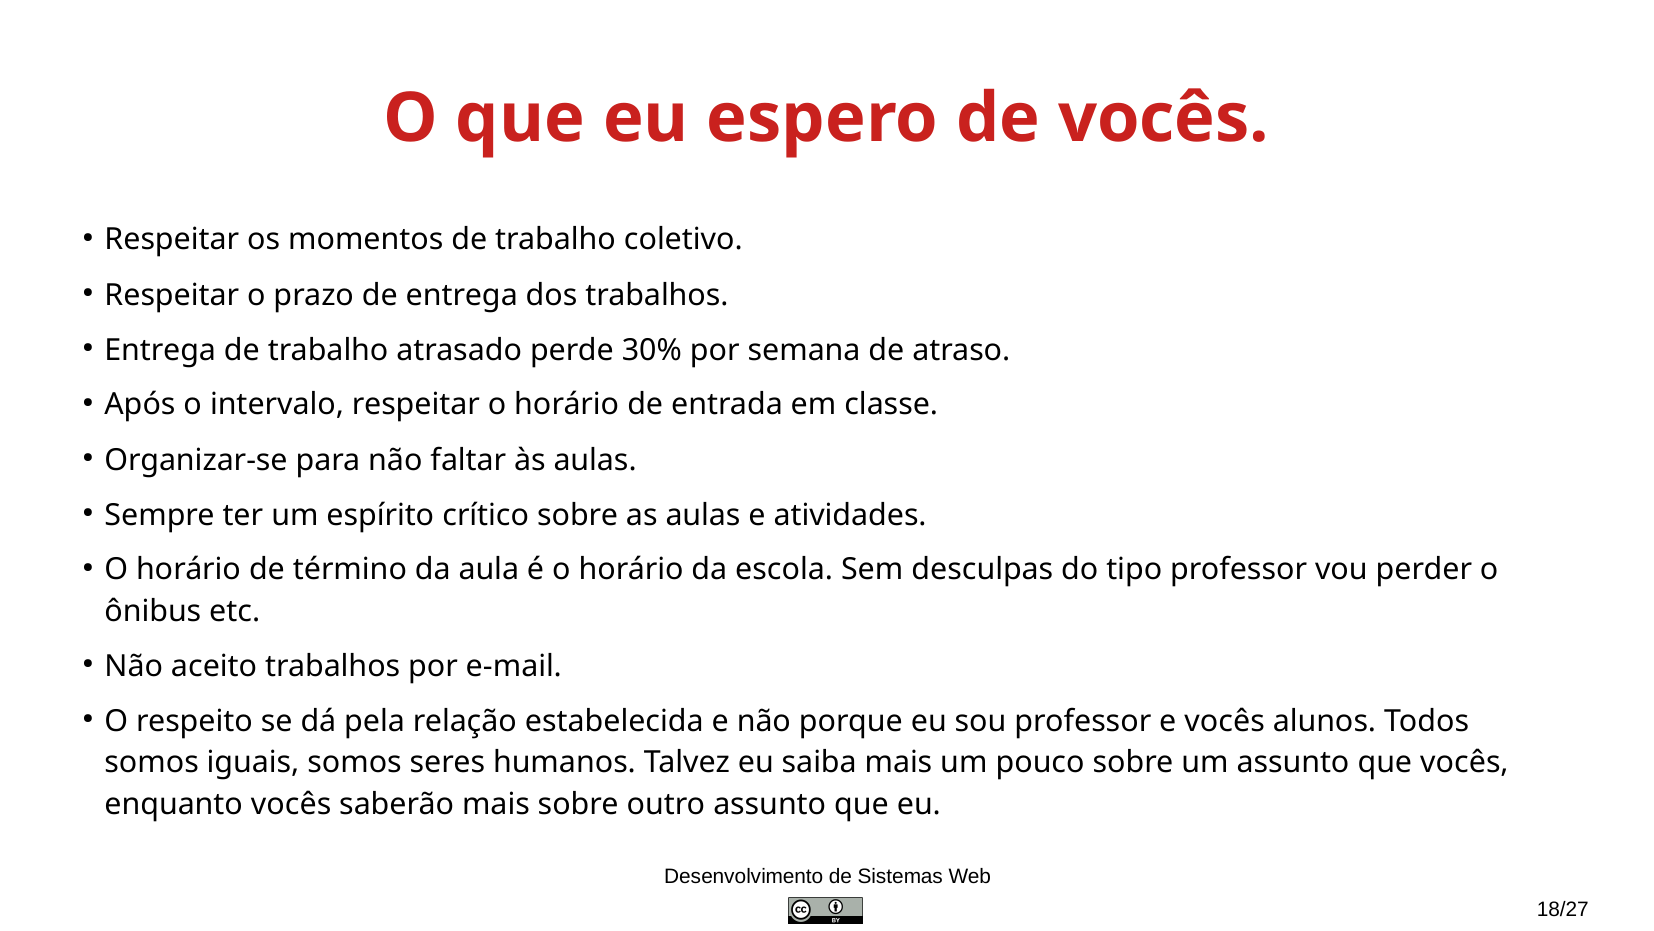

# O que eu espero de vocês.
Respeitar os momentos de trabalho coletivo.
Respeitar o prazo de entrega dos trabalhos.
Entrega de trabalho atrasado perde 30% por semana de atraso.
Após o intervalo, respeitar o horário de entrada em classe.
Organizar-se para não faltar às aulas.
Sempre ter um espírito crítico sobre as aulas e atividades.
O horário de término da aula é o horário da escola. Sem desculpas do tipo professor vou perder o ônibus etc.
Não aceito trabalhos por e-mail.
O respeito se dá pela relação estabelecida e não porque eu sou professor e vocês alunos. Todos somos iguais, somos seres humanos. Talvez eu saiba mais um pouco sobre um assunto que vocês, enquanto vocês saberão mais sobre outro assunto que eu.
18